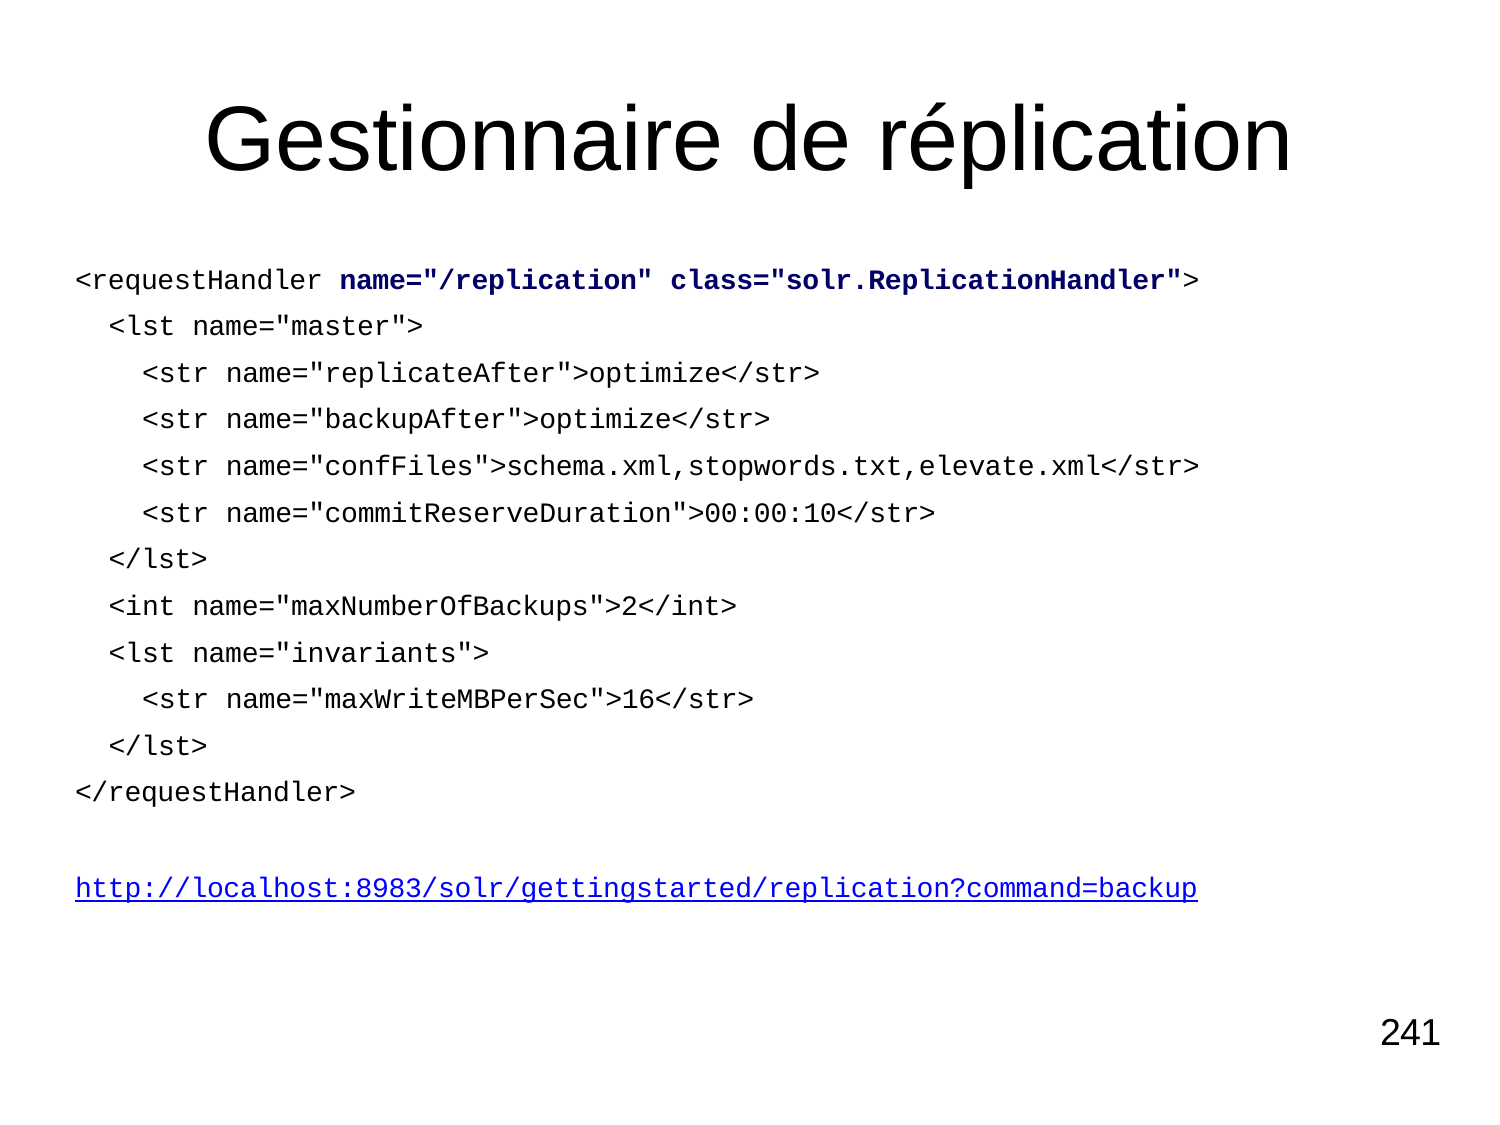

# Gestionnaire de réplication
<requestHandler name="/replication" class="solr.ReplicationHandler">
<lst name="master">
<str name="replicateAfter">optimize</str>
<str name="backupAfter">optimize</str>
<str name="confFiles">schema.xml,stopwords.txt,elevate.xml</str>
<str name="commitReserveDuration">00:00:10</str>
</lst>
<int name="maxNumberOfBackups">2</int>
<lst name="invariants">
<str name="maxWriteMBPerSec">16</str>
</lst>
</requestHandler>
http://localhost:8983/solr/gettingstarted/replication?command=backup
241